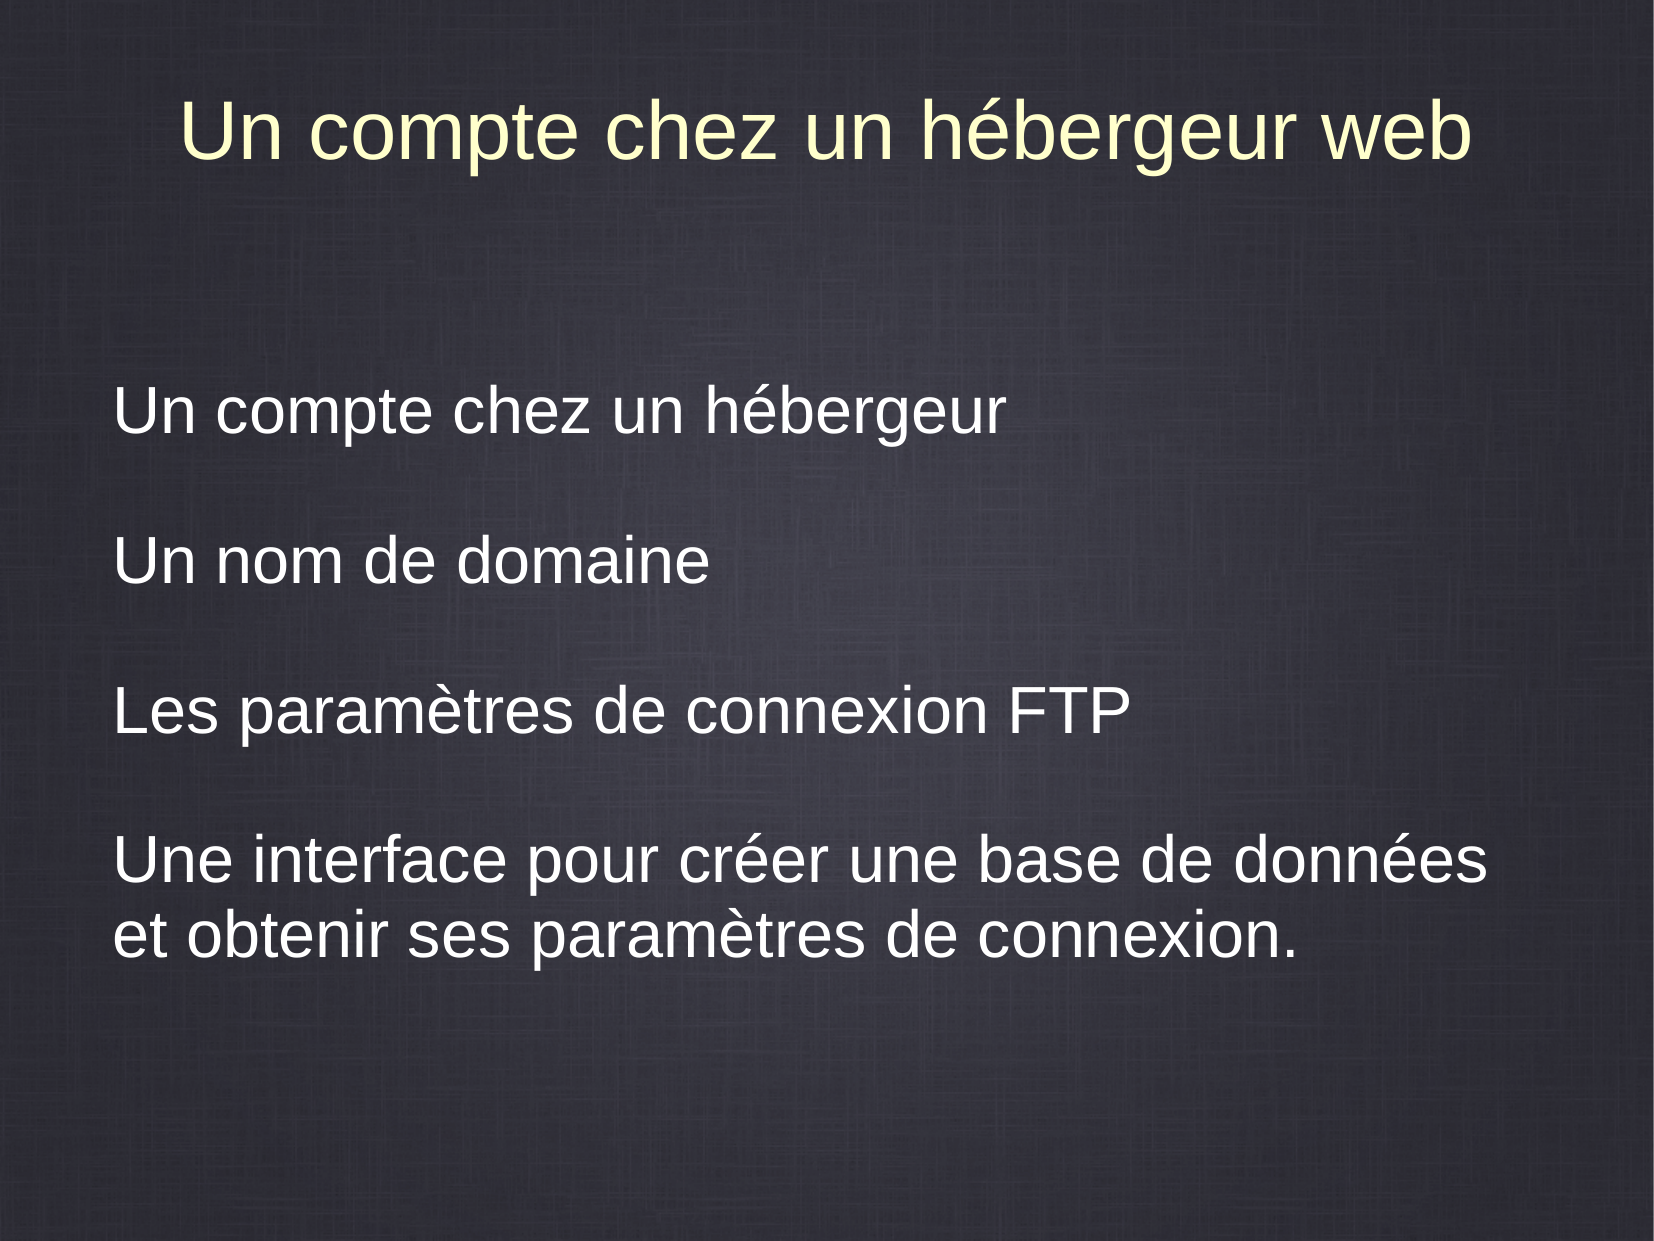

Un compte chez un hébergeur web
Un compte chez un hébergeur
Un nom de domaine
Les paramètres de connexion FTP
Une interface pour créer une base de données et obtenir ses paramètres de connexion.